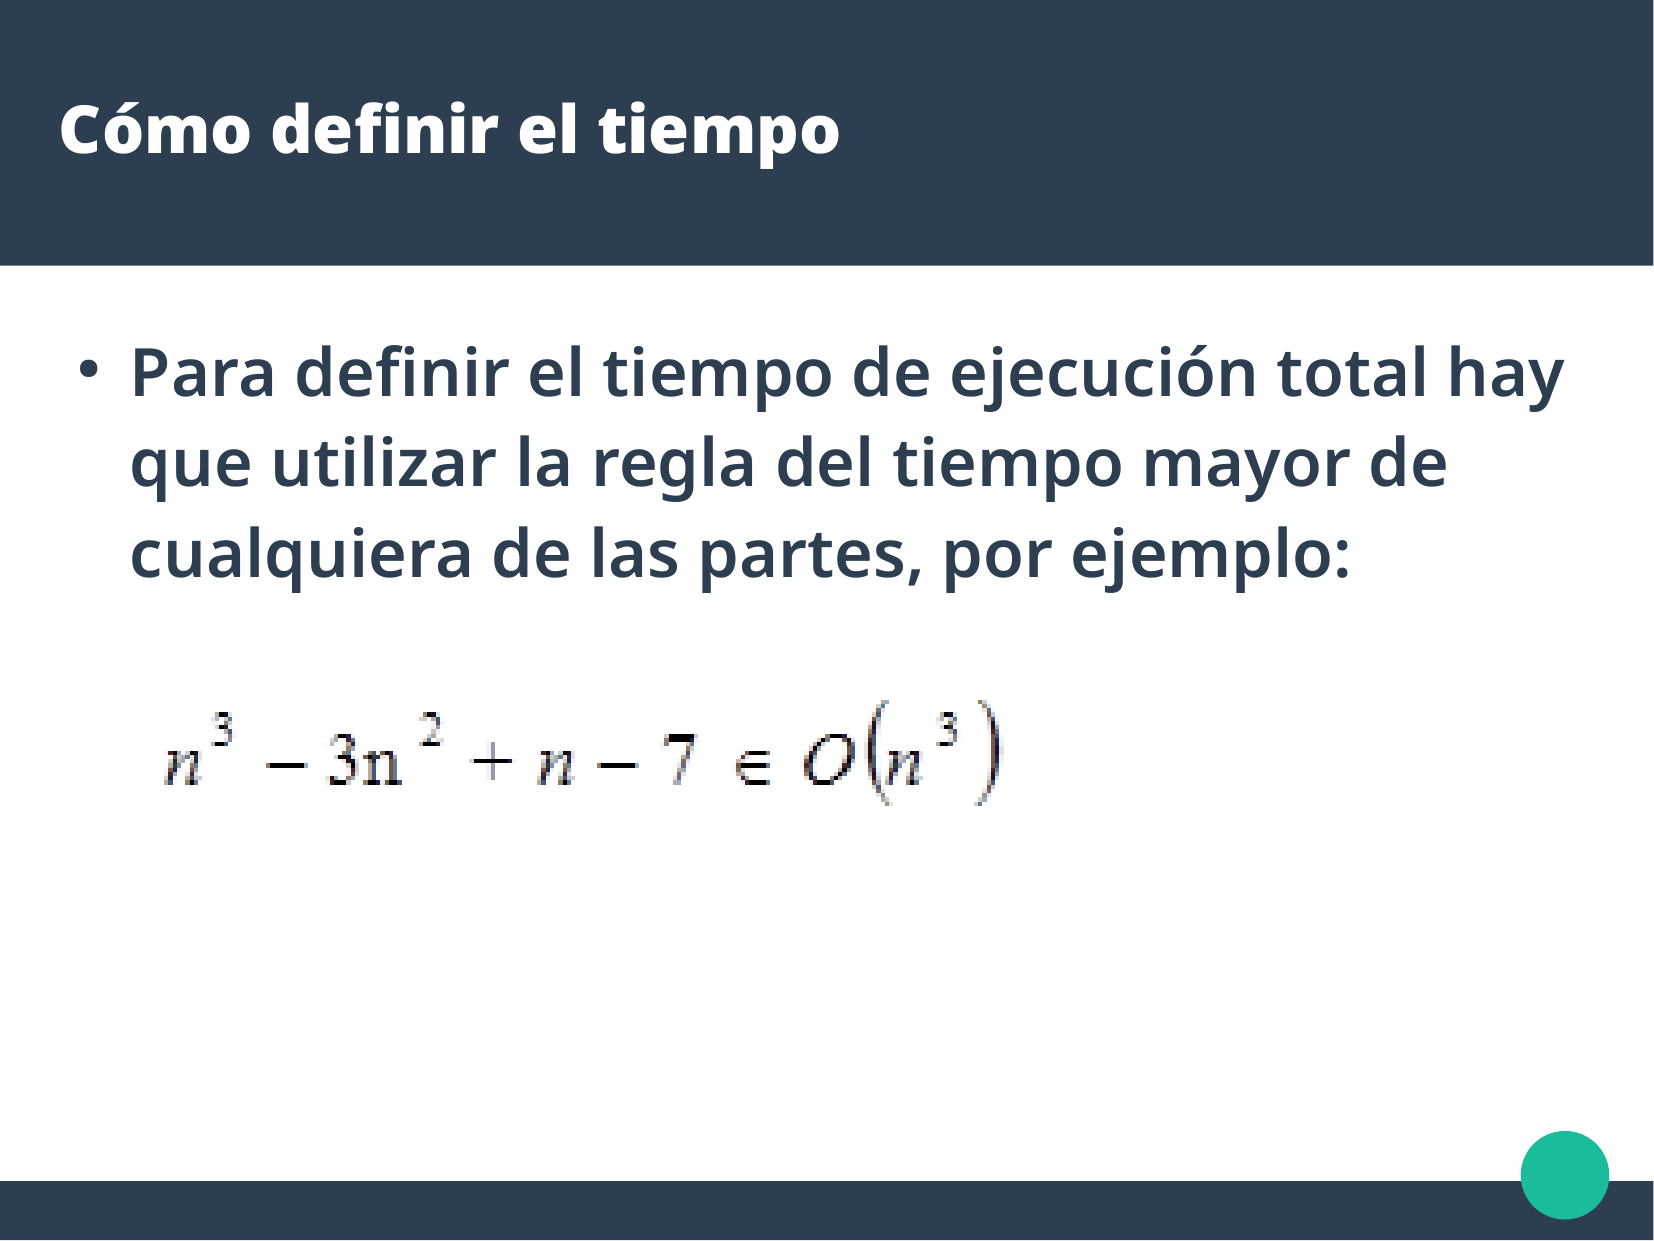

# Cómo definir el tiempo
Para definir el tiempo de ejecución total hay que utilizar la regla del tiempo mayor de cualquiera de las partes, por ejemplo: